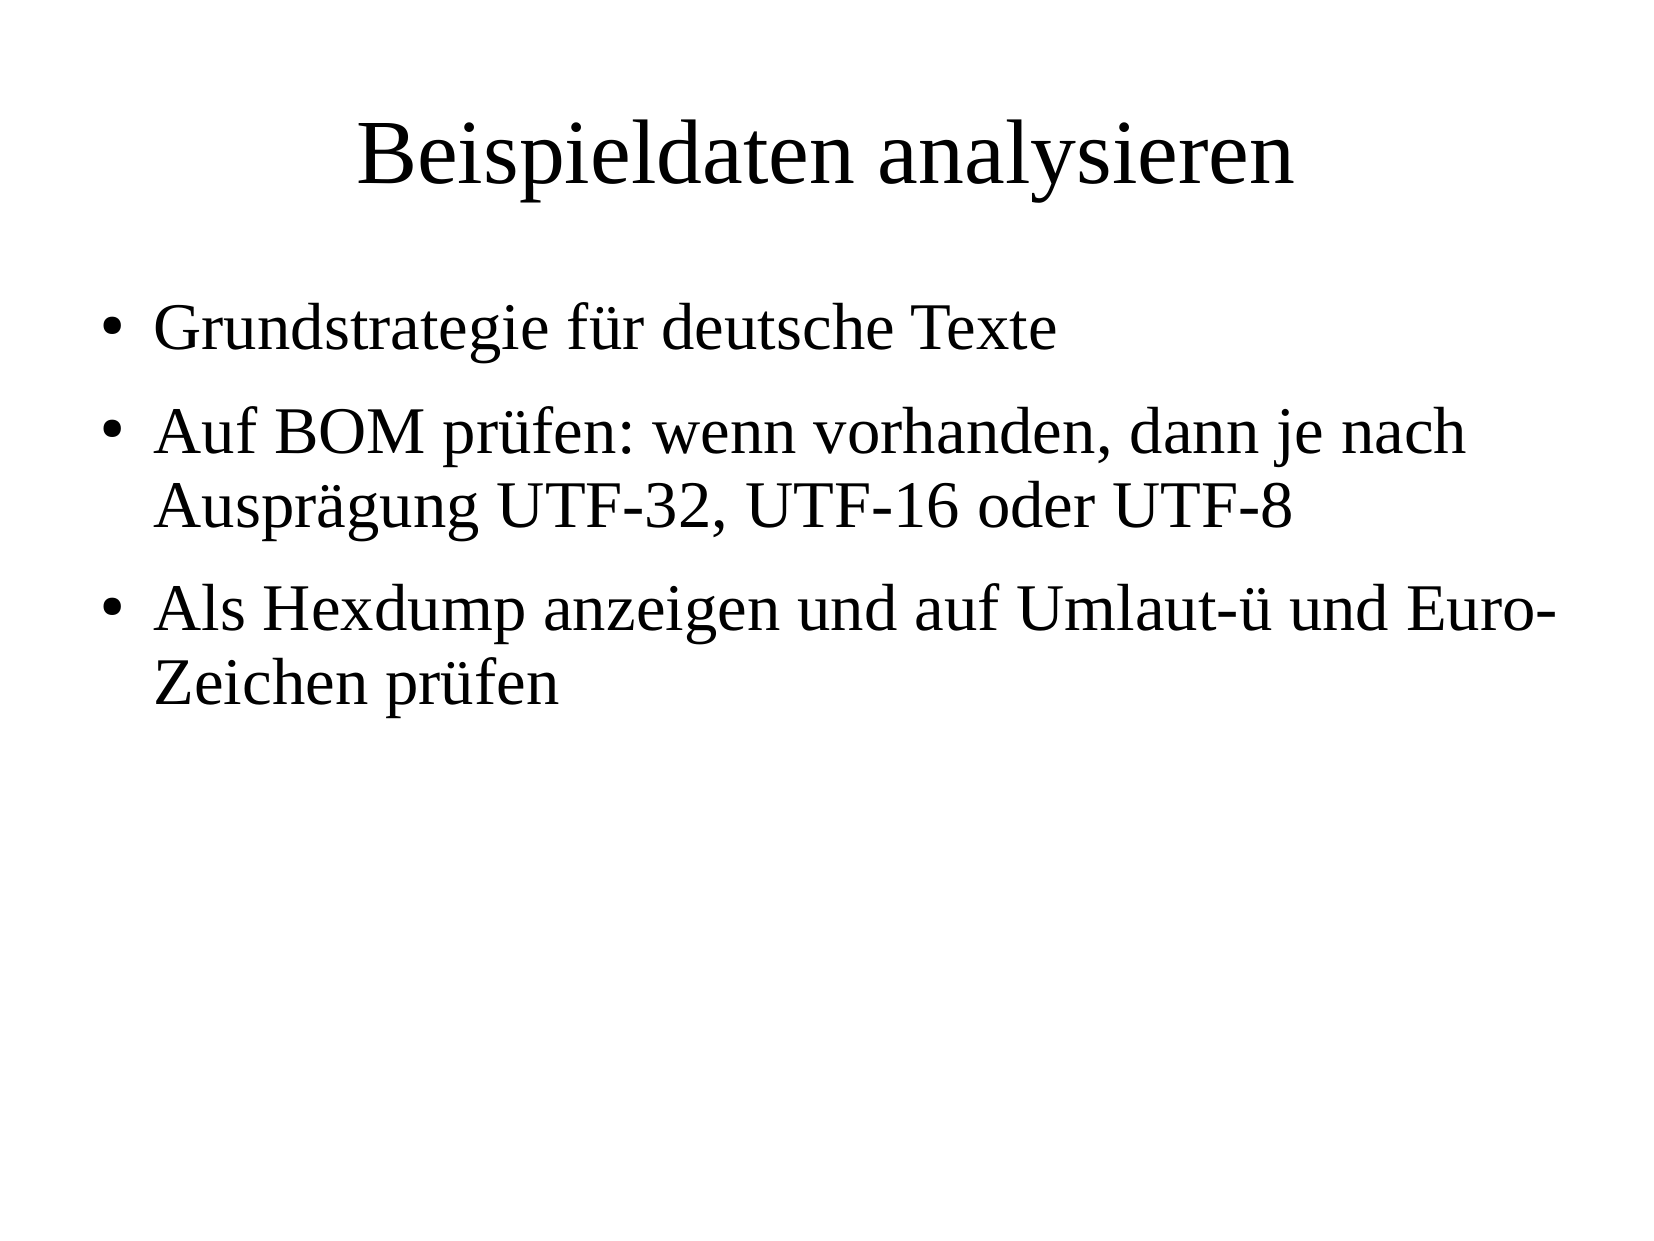

# Beispieldaten analysieren
Grundstrategie für deutsche Texte
Auf BOM prüfen: wenn vorhanden, dann je nach Ausprägung UTF-32, UTF-16 oder UTF-8
Als Hexdump anzeigen und auf Umlaut-ü und Euro-Zeichen prüfen